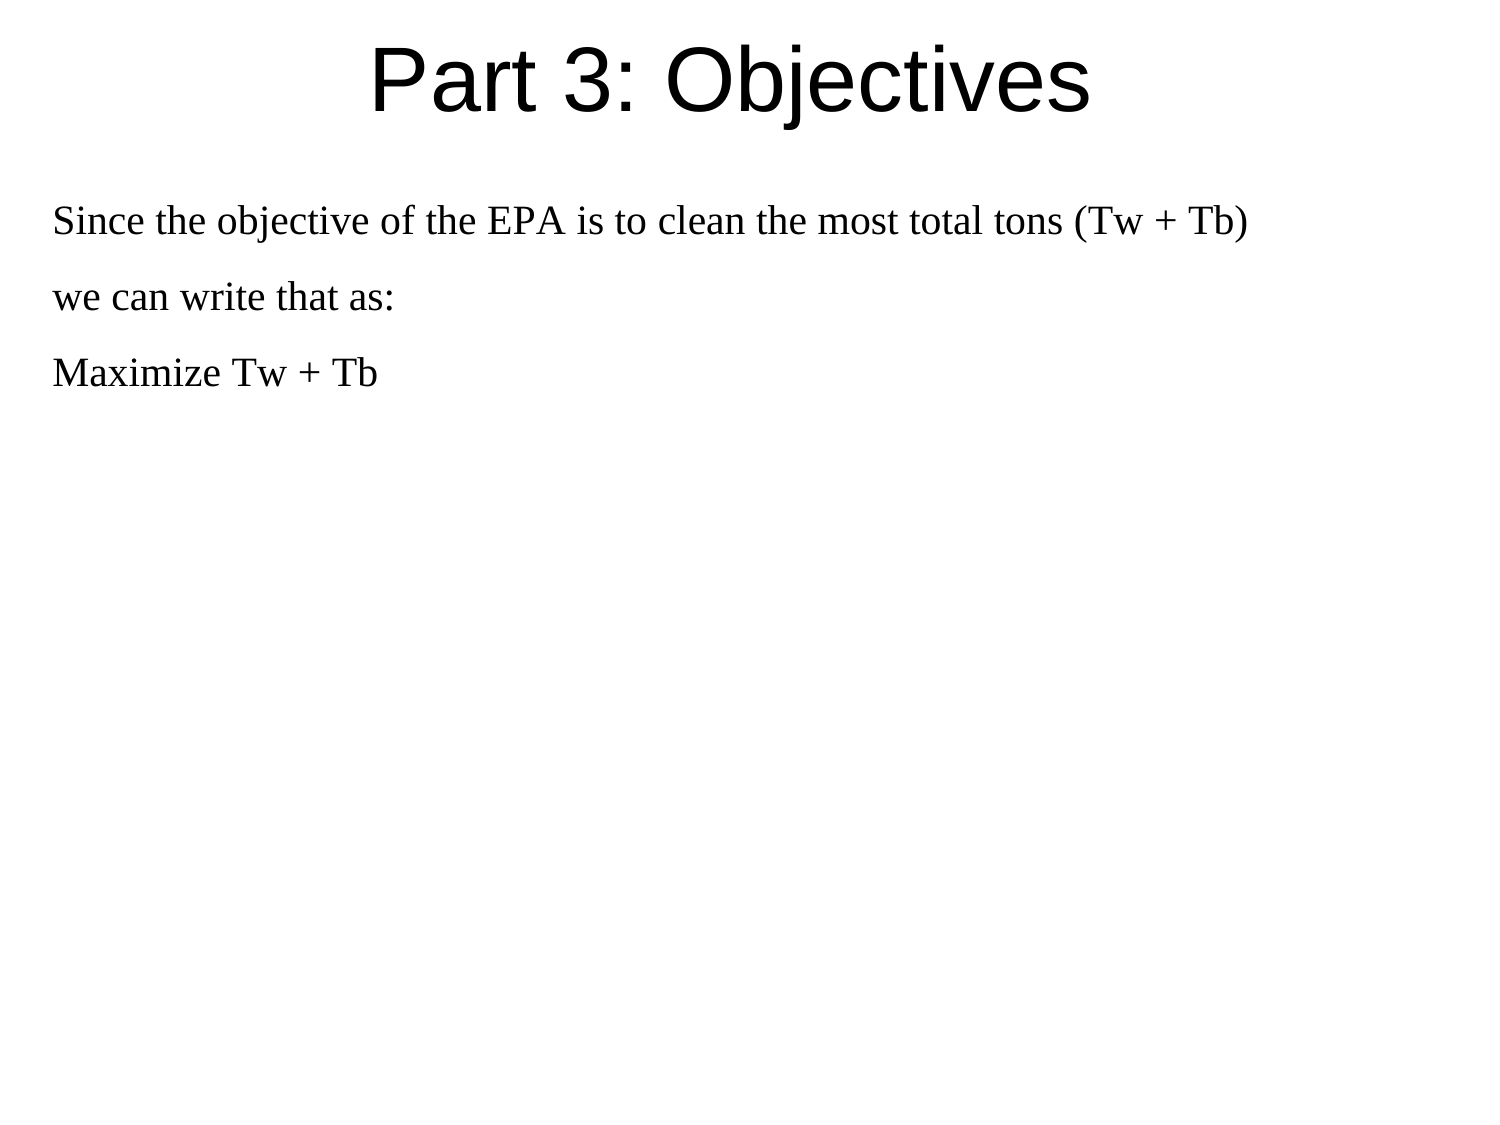

Part 3: Objectives
Since the objective of the EPA is to clean the most total tons (Tw + Tb)
we can write that as:
Maximize Tw + Tb